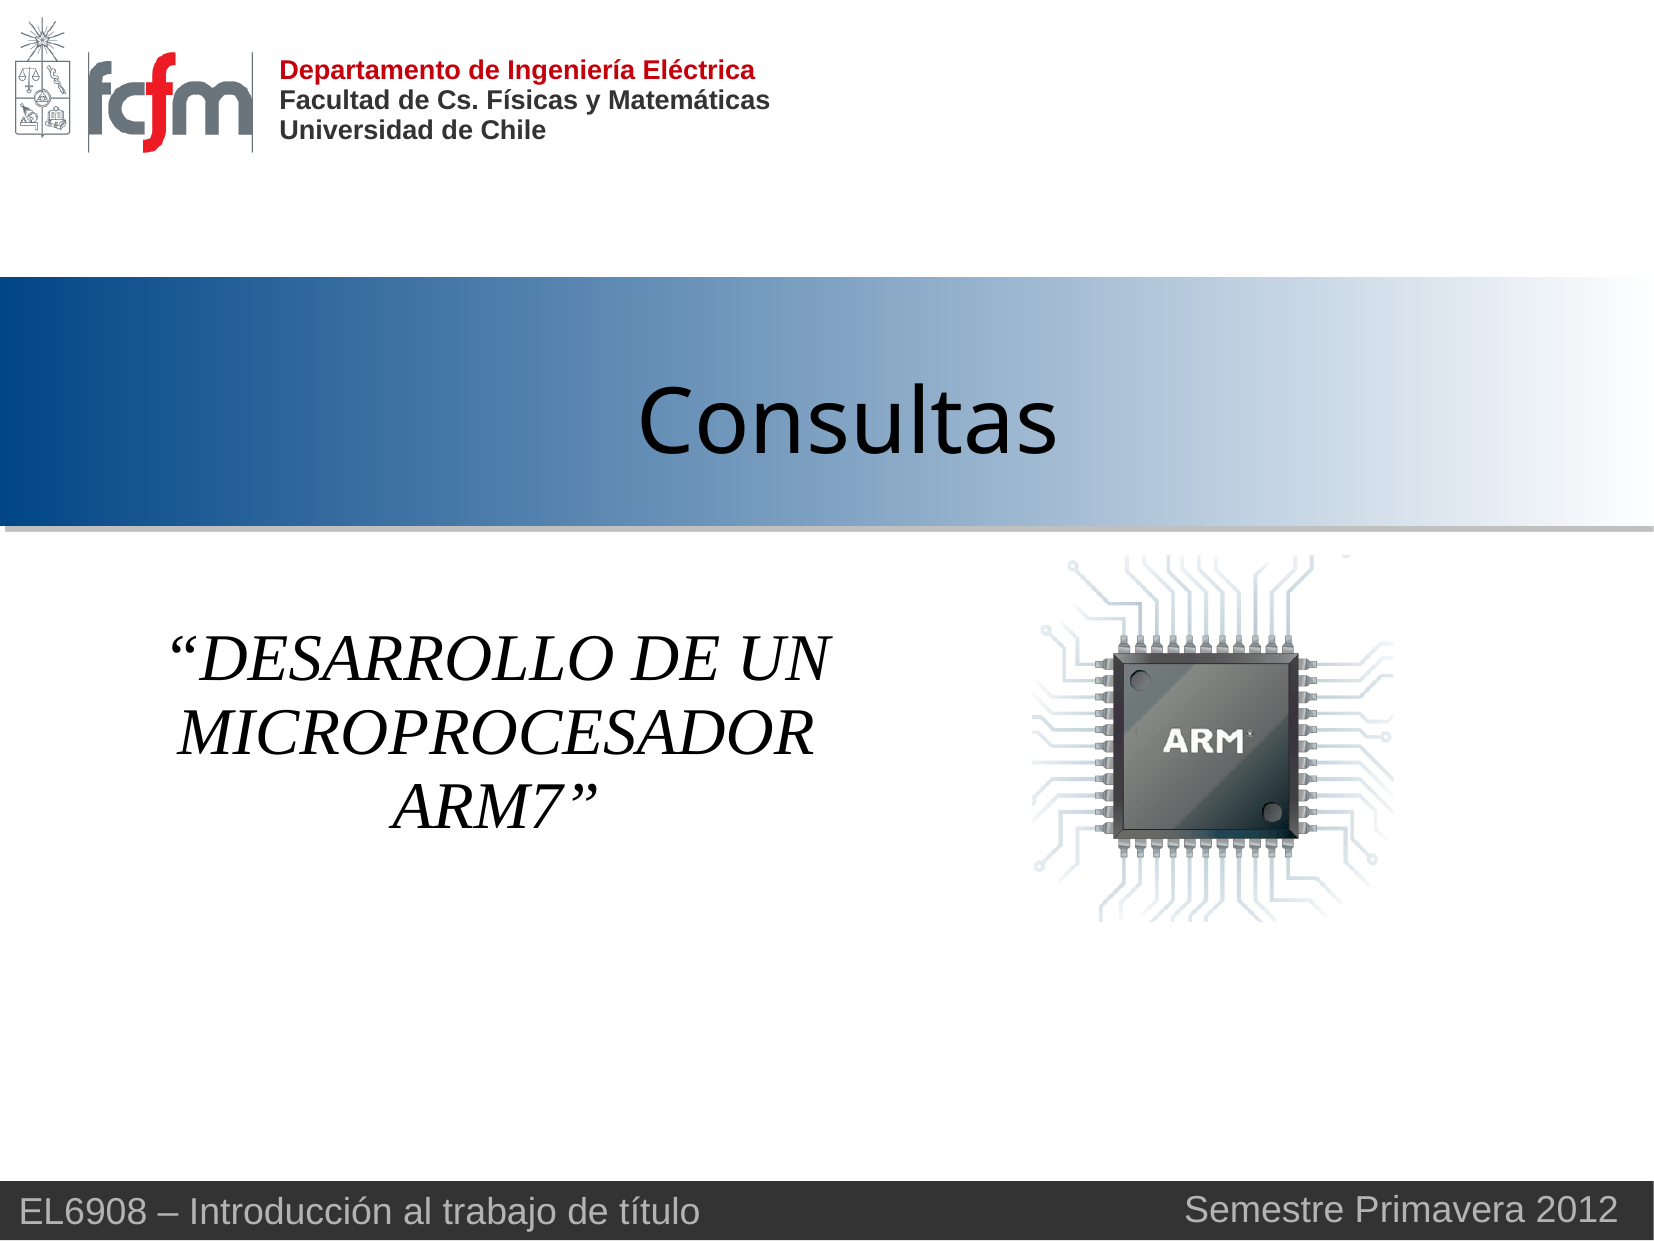

Departamento de Ingeniería Eléctrica
Facultad de Cs. Físicas y Matemáticas
Universidad de Chile
Consultas
“DESARROLLO DE UN MICROPROCESADOR ARM7”
Semestre Primavera 2012
EL6908 – Introducción al trabajo de título